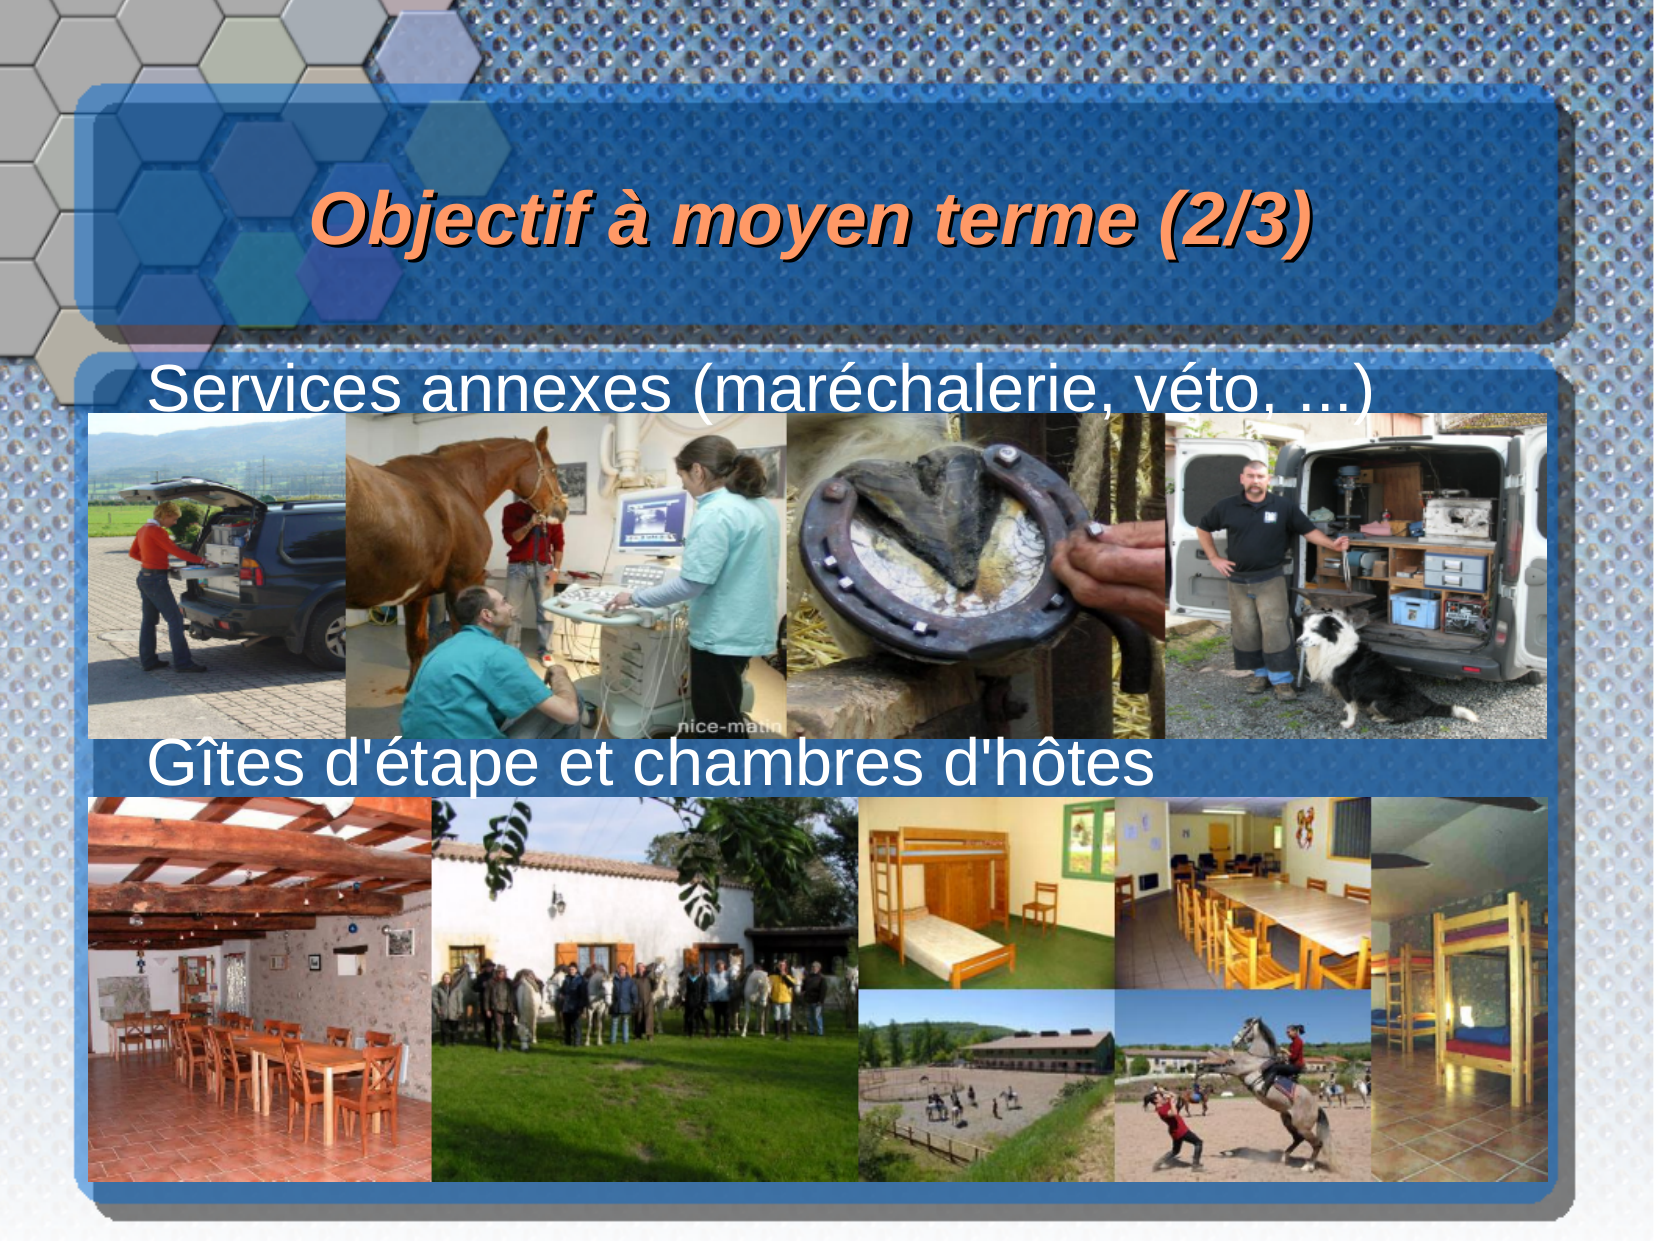

# Objectif à moyen terme (2/3)
Services annexes (maréchalerie, véto, ...)
Gîtes d'étape et chambres d'hôtes